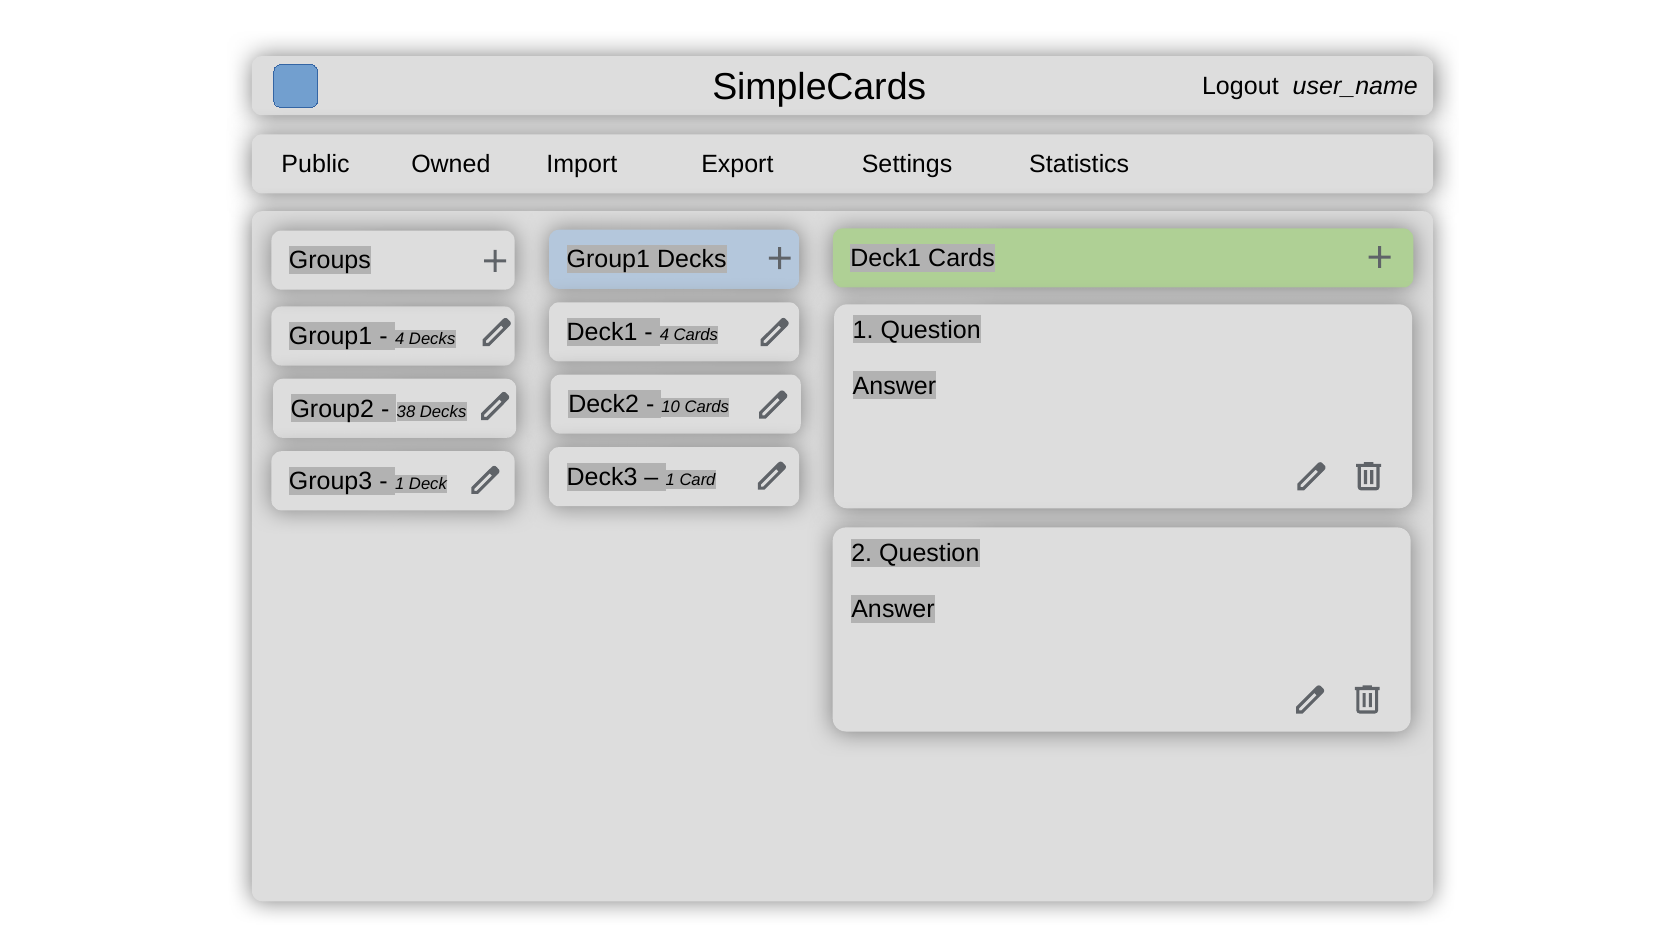

SimpleCards
Logout
user_name
Public
Owned
Import
Export
Settings
Statistics
Deck1 Cards
Group1 Decks
Groups
Deck1 - 4 Cards
1. Question
Answer
Group1 - 4 Decks
Deck2 - 10 Cards
Group2 - 38 Decks
Deck3 – 1 Card
Group3 - 1 Deck
2. Question
Answer